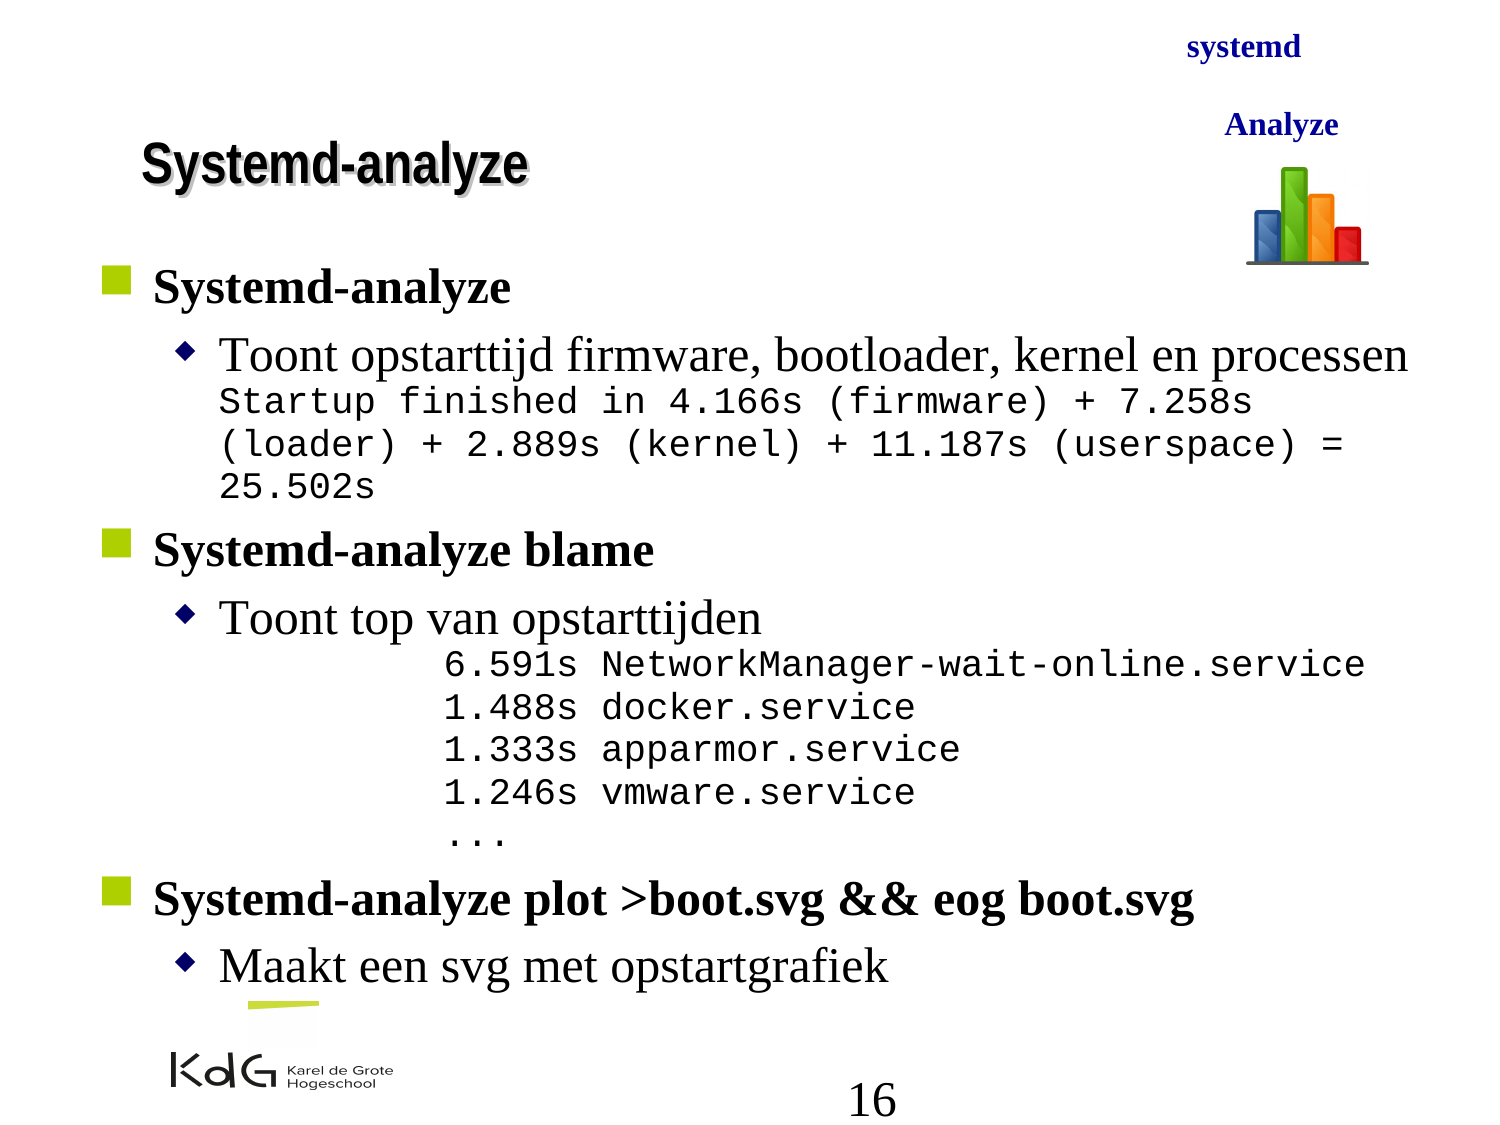

# Systemd-analyze
Analyze
Systemd-analyze
Toont opstarttijd firmware, bootloader, kernel en processen
Startup finished in 4.166s (firmware) + 7.258s (loader) + 2.889s (kernel) + 11.187s (userspace) = 25.502s
Systemd-analyze blame
Toont top van opstarttijden
 6.591s NetworkManager-wait-online.service
 1.488s docker.service
 1.333s apparmor.service
 1.246s vmware.service
 ...
Systemd-analyze plot >boot.svg && eog boot.svg
Maakt een svg met opstartgrafiek